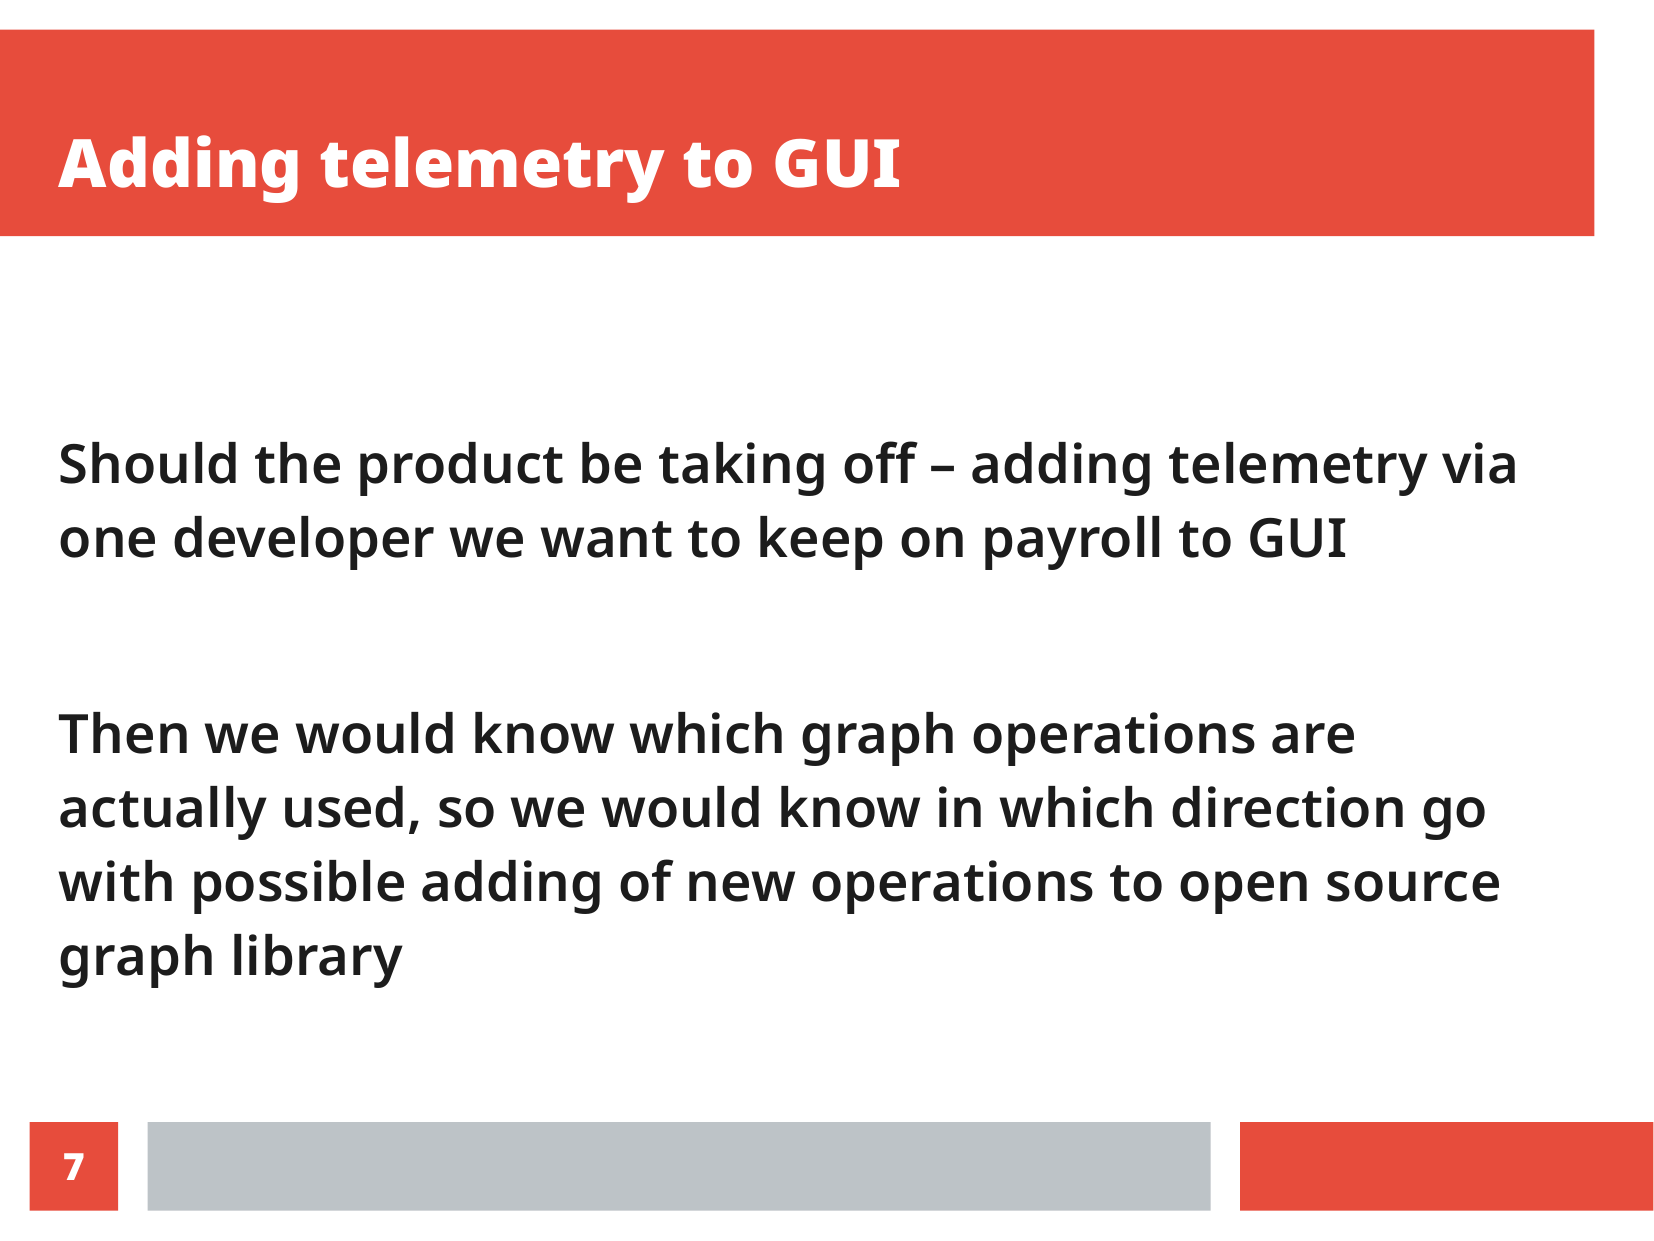

# Adding telemetry to GUI
Should the product be taking off – adding telemetry via one developer we want to keep on payroll to GUI
Then we would know which graph operations are actually used, so we would know in which direction go with possible adding of new operations to open source graph library
7